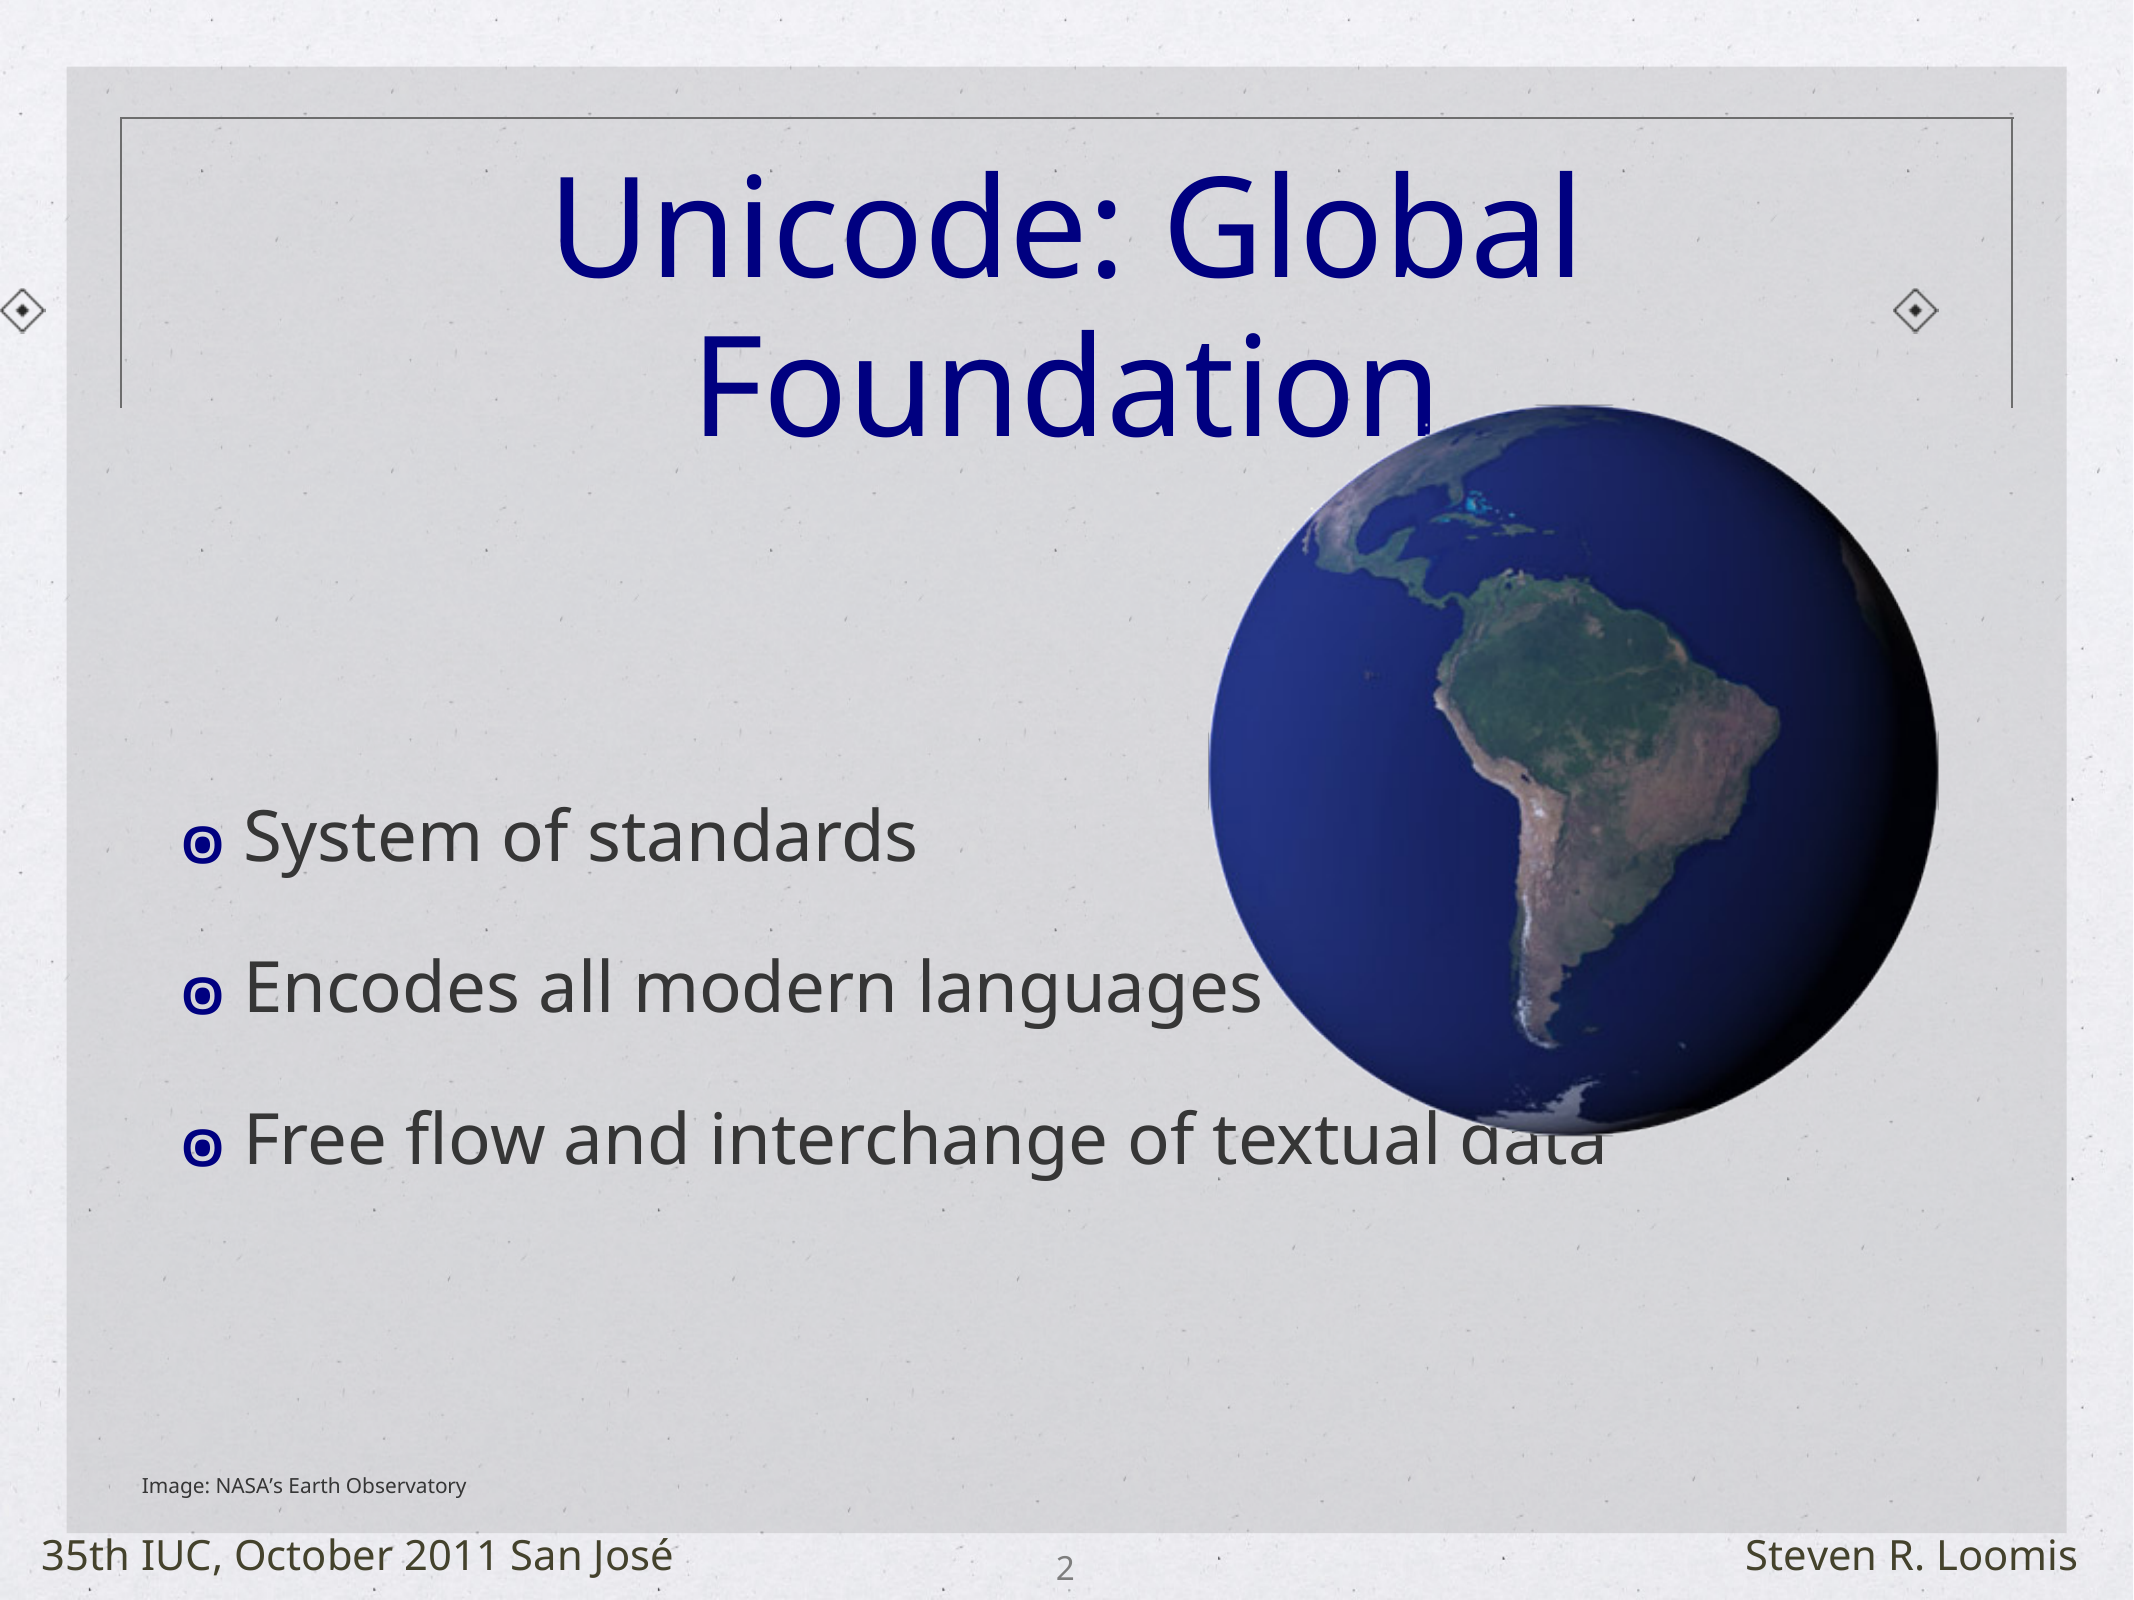

# Unicode: Global Foundation
System of standards
Encodes all modern languages
Free flow and interchange of textual data
Image: NASA’s Earth Observatory
2